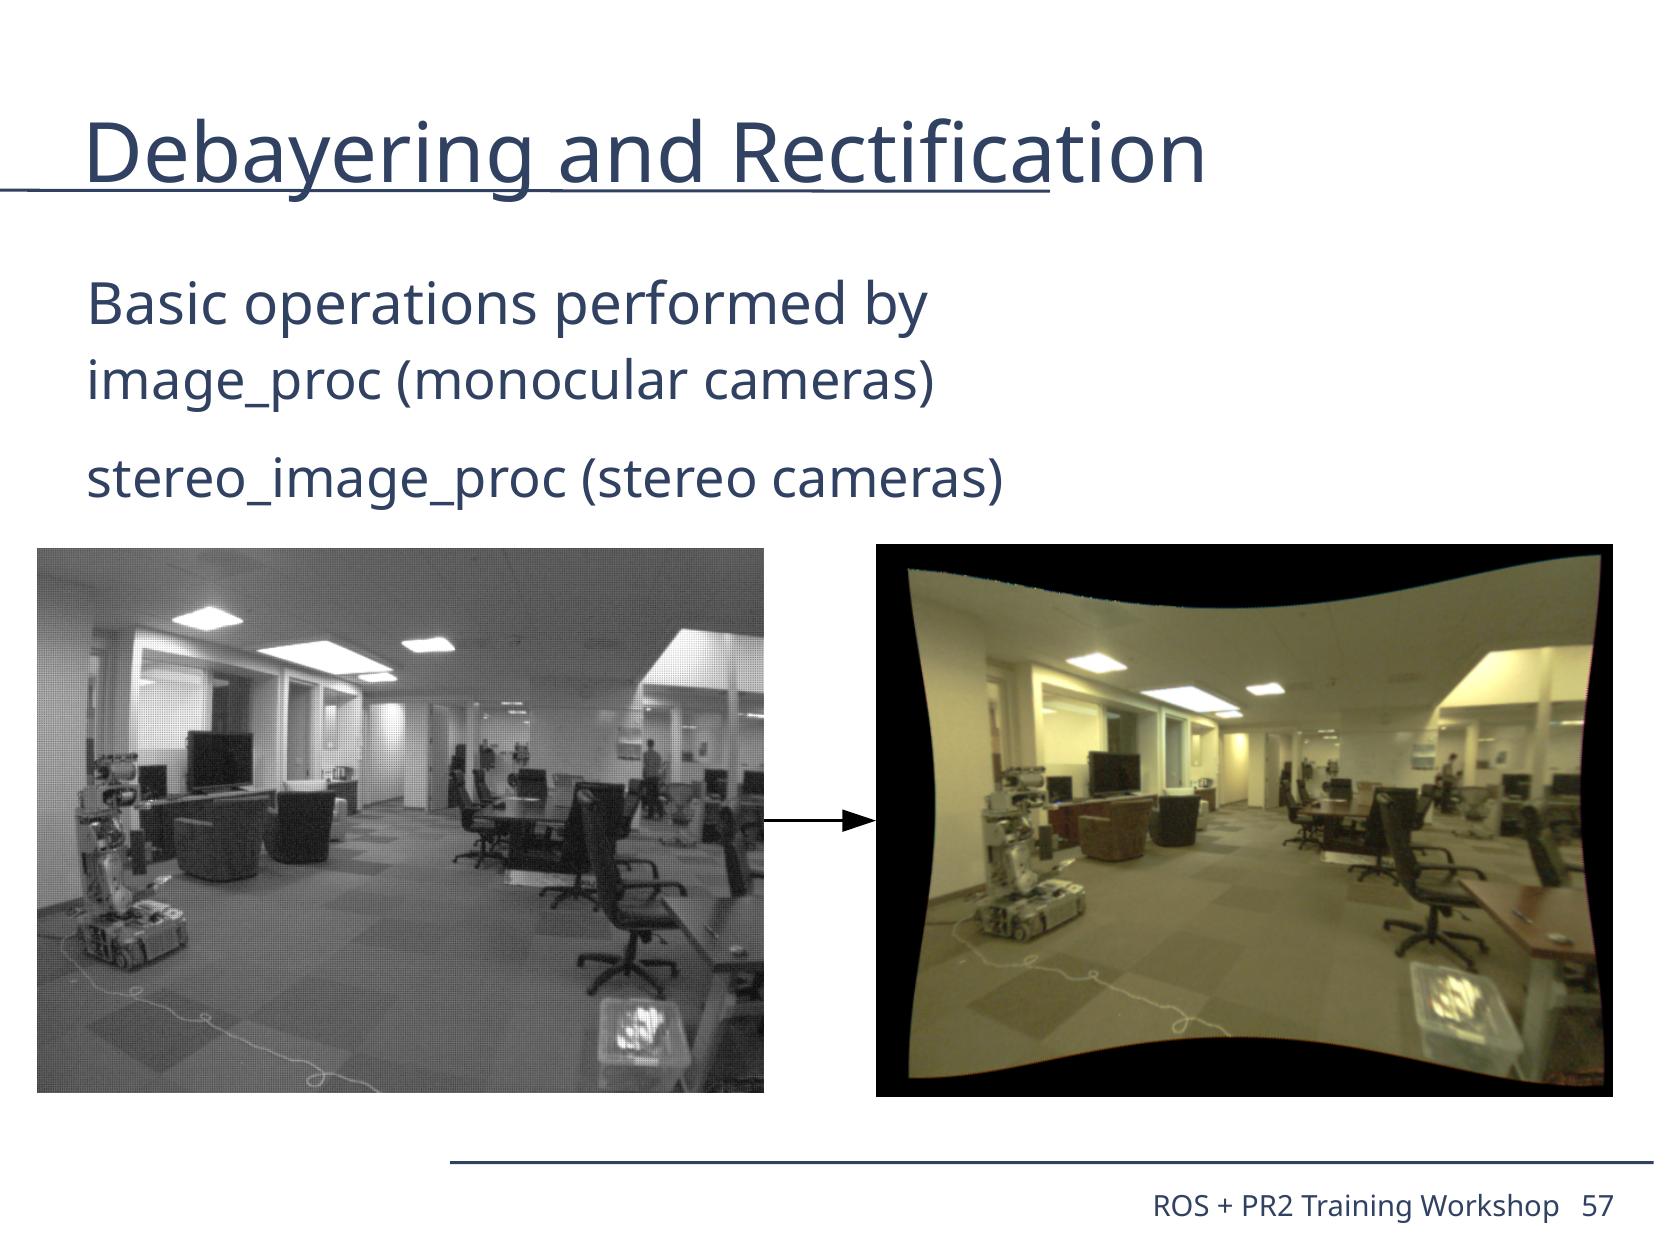

# Debayering and Rectification
Basic operations performed by
image_proc (monocular cameras)
stereo_image_proc (stereo cameras)